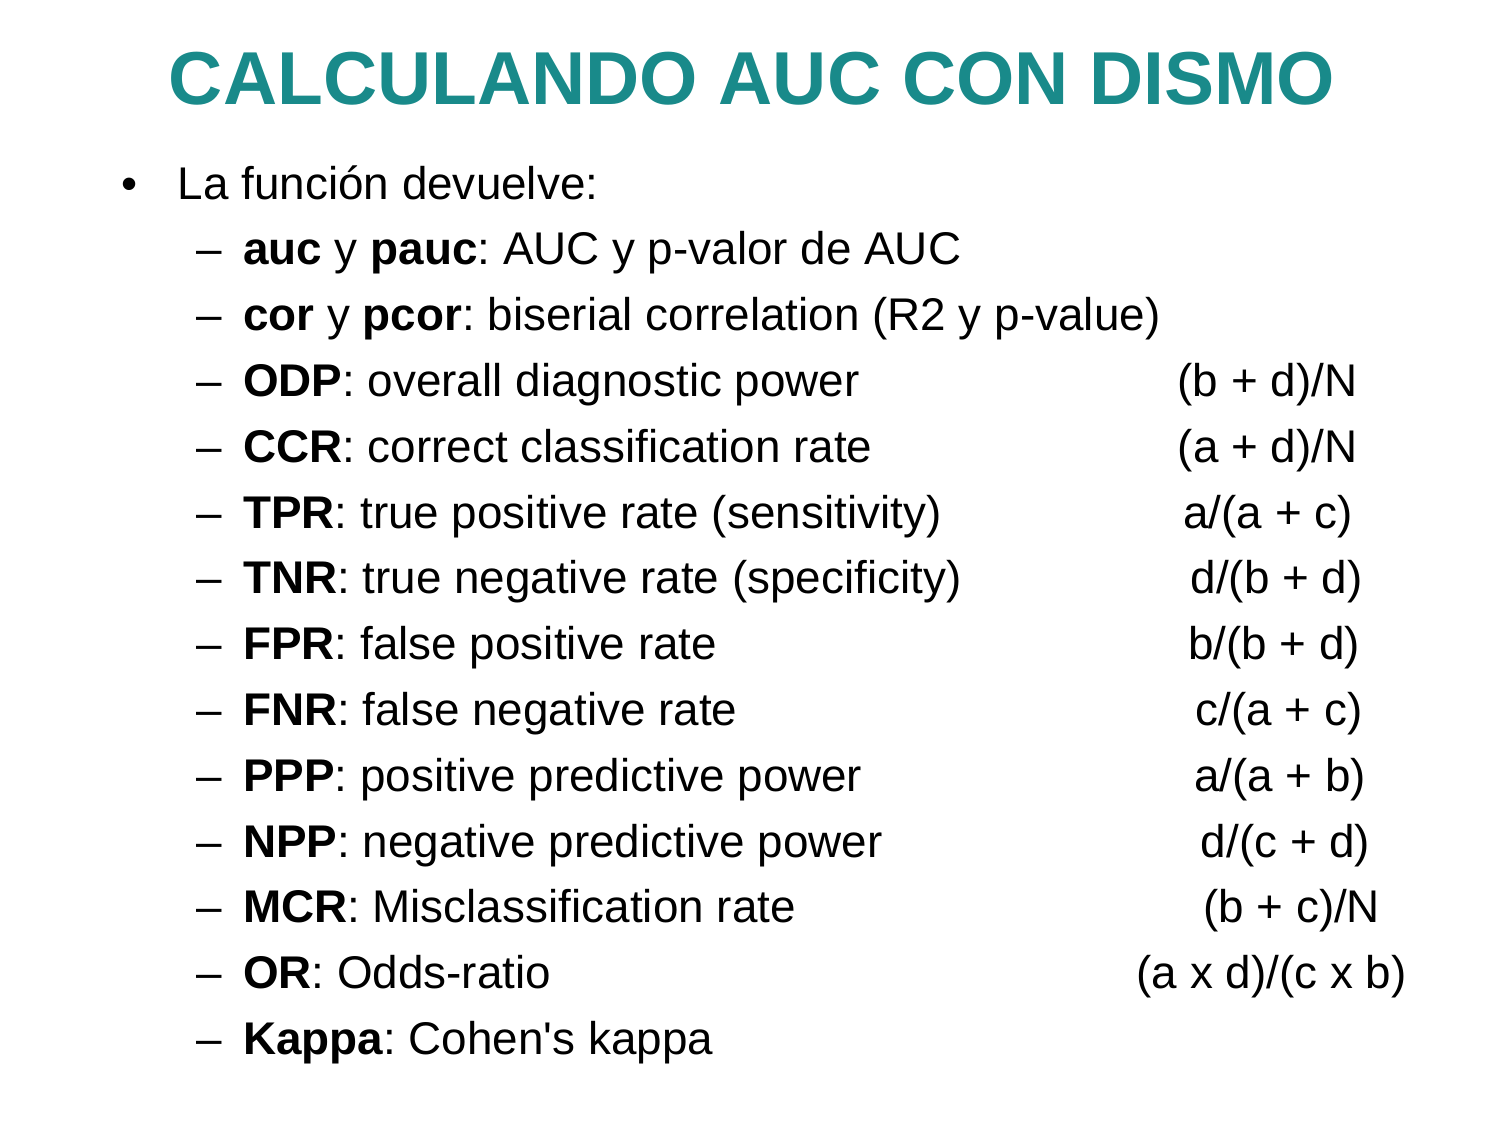

# CALCULANDO AUC CON DISMO
La función devuelve:
auc y pauc: AUC y p-valor de AUC
cor y pcor: biserial correlation (R2 y p-value)
ODP: overall diagnostic power (b + d)/N
CCR: correct classification rate (a + d)/N
TPR: true positive rate (sensitivity) a/(a + c)
TNR: true negative rate (specificity) d/(b + d)
FPR: false positive rate b/(b + d)
FNR: false negative rate c/(a + c)
PPP: positive predictive power a/(a + b)
NPP: negative predictive power d/(c + d)
MCR: Misclassification rate (b + c)/N
OR: Odds-ratio (a x d)/(c x b)
Kappa: Cohen's kappa